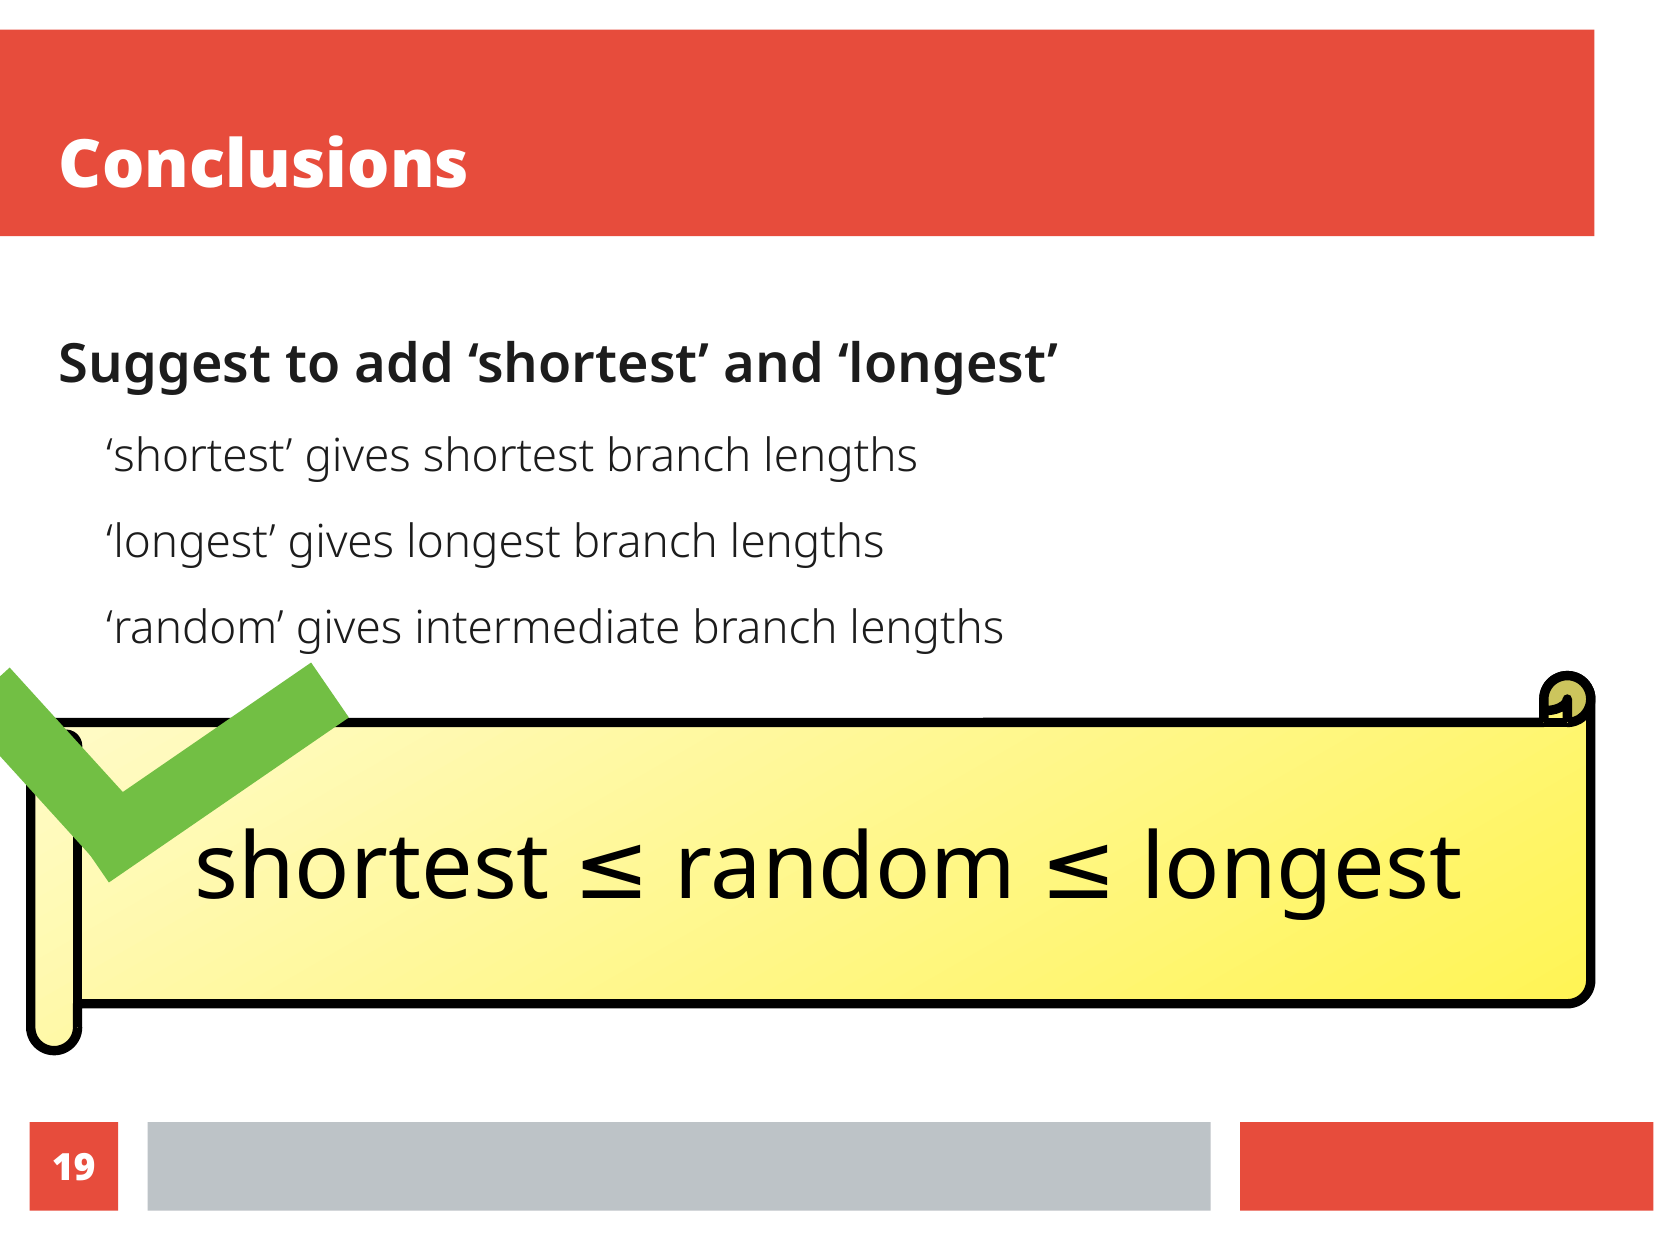

# Conclusions
Suggest to add ‘shortest’ and ‘longest’
‘shortest’ gives shortest branch lengths
‘longest’ gives longest branch lengths
‘random’ gives intermediate branch lengths
shortest ≤ random ≤ longest
19